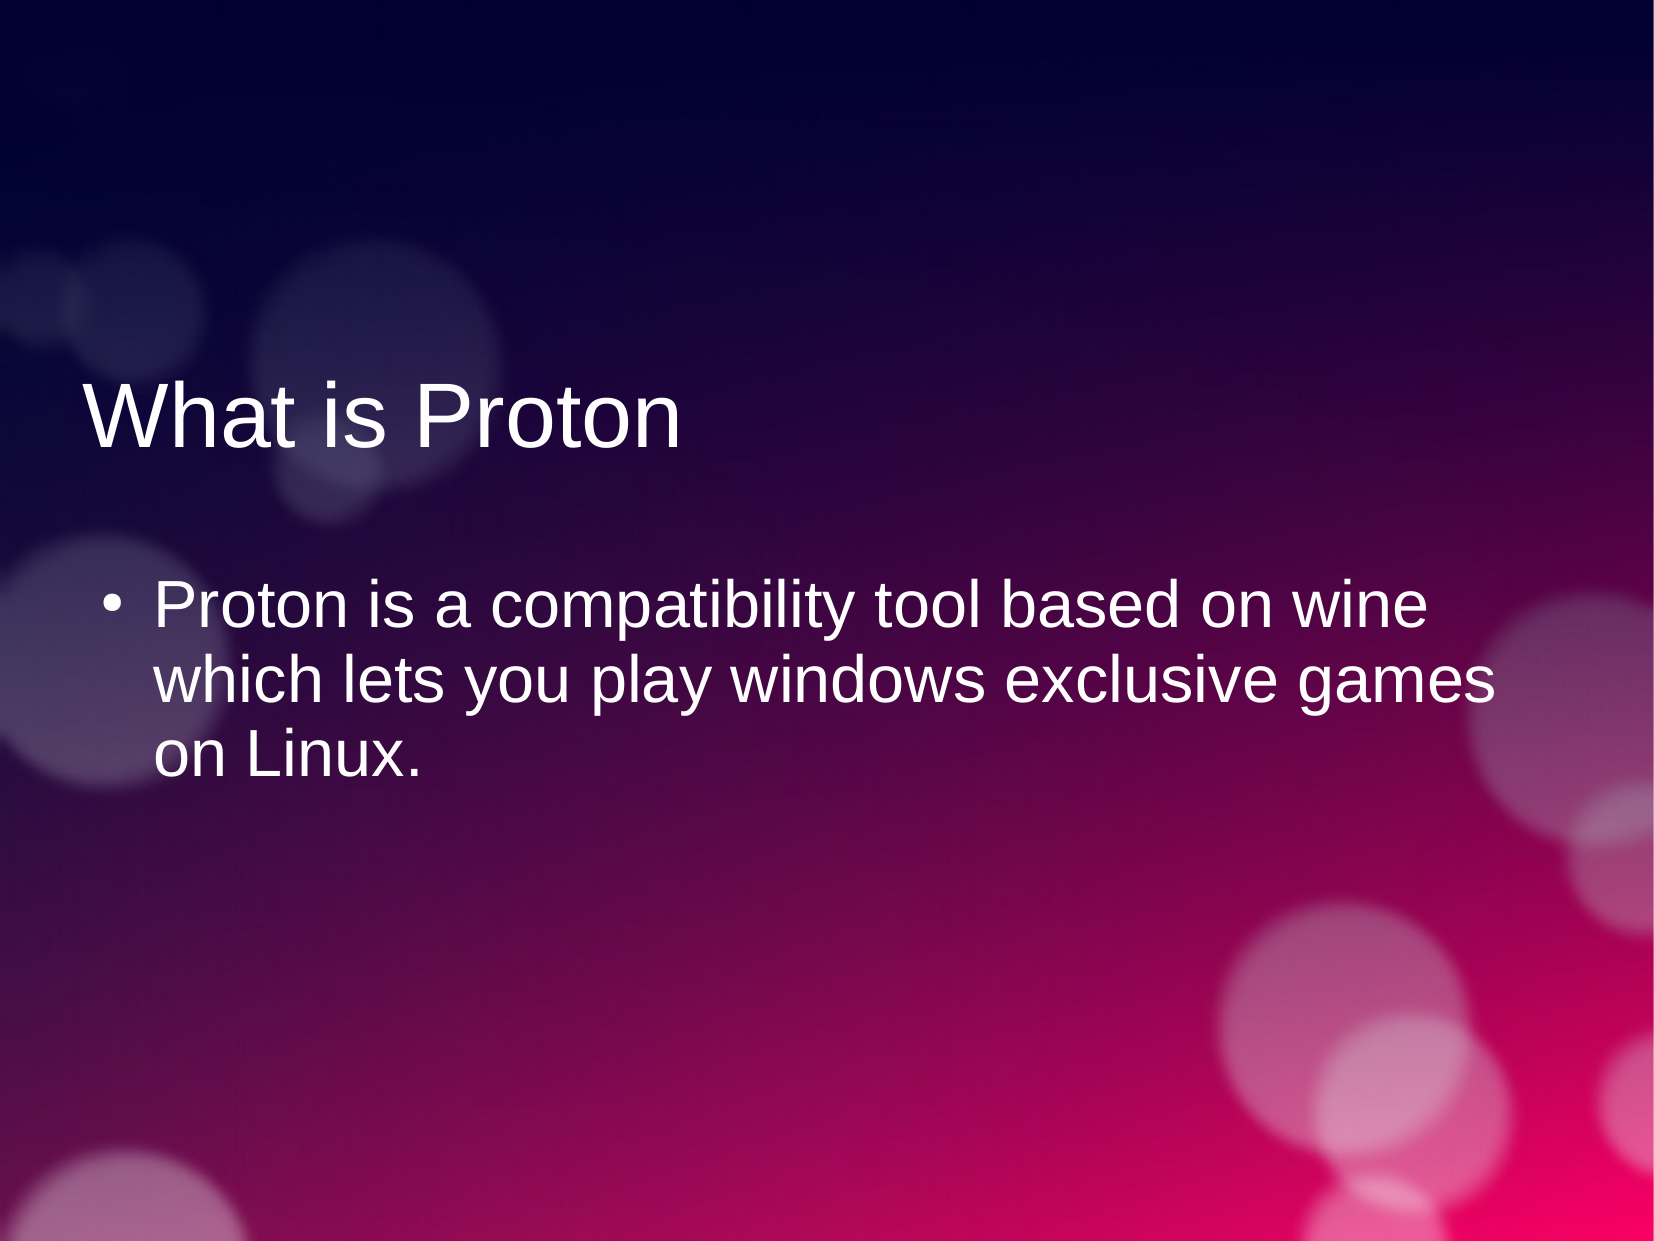

# What is Proton
Proton is a compatibility tool based on wine which lets you play windows exclusive games on Linux.